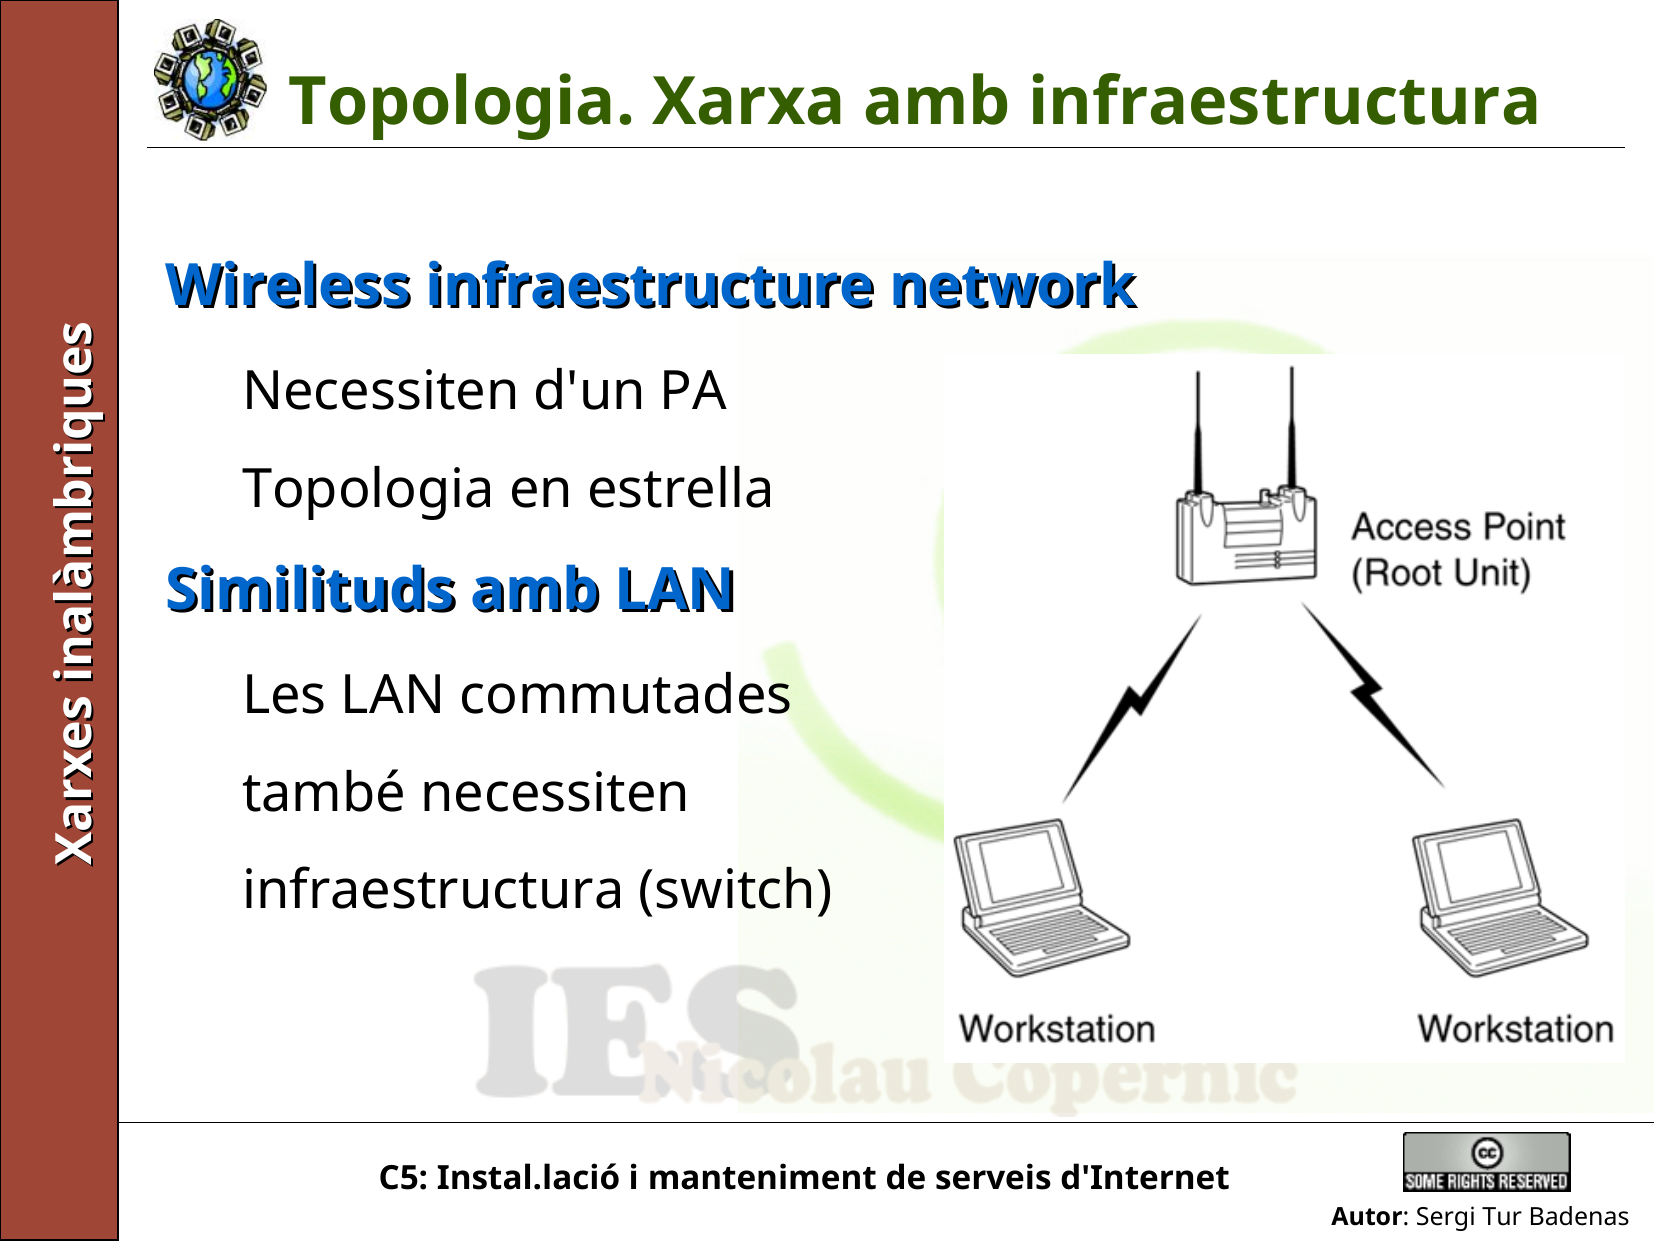

# Topologia. Xarxa amb infraestructura
Wireless infraestructure network
Necessiten d'un PA
Topologia en estrella
Similituds amb LAN
Les LAN commutades
també necessiten
infraestructura (switch)